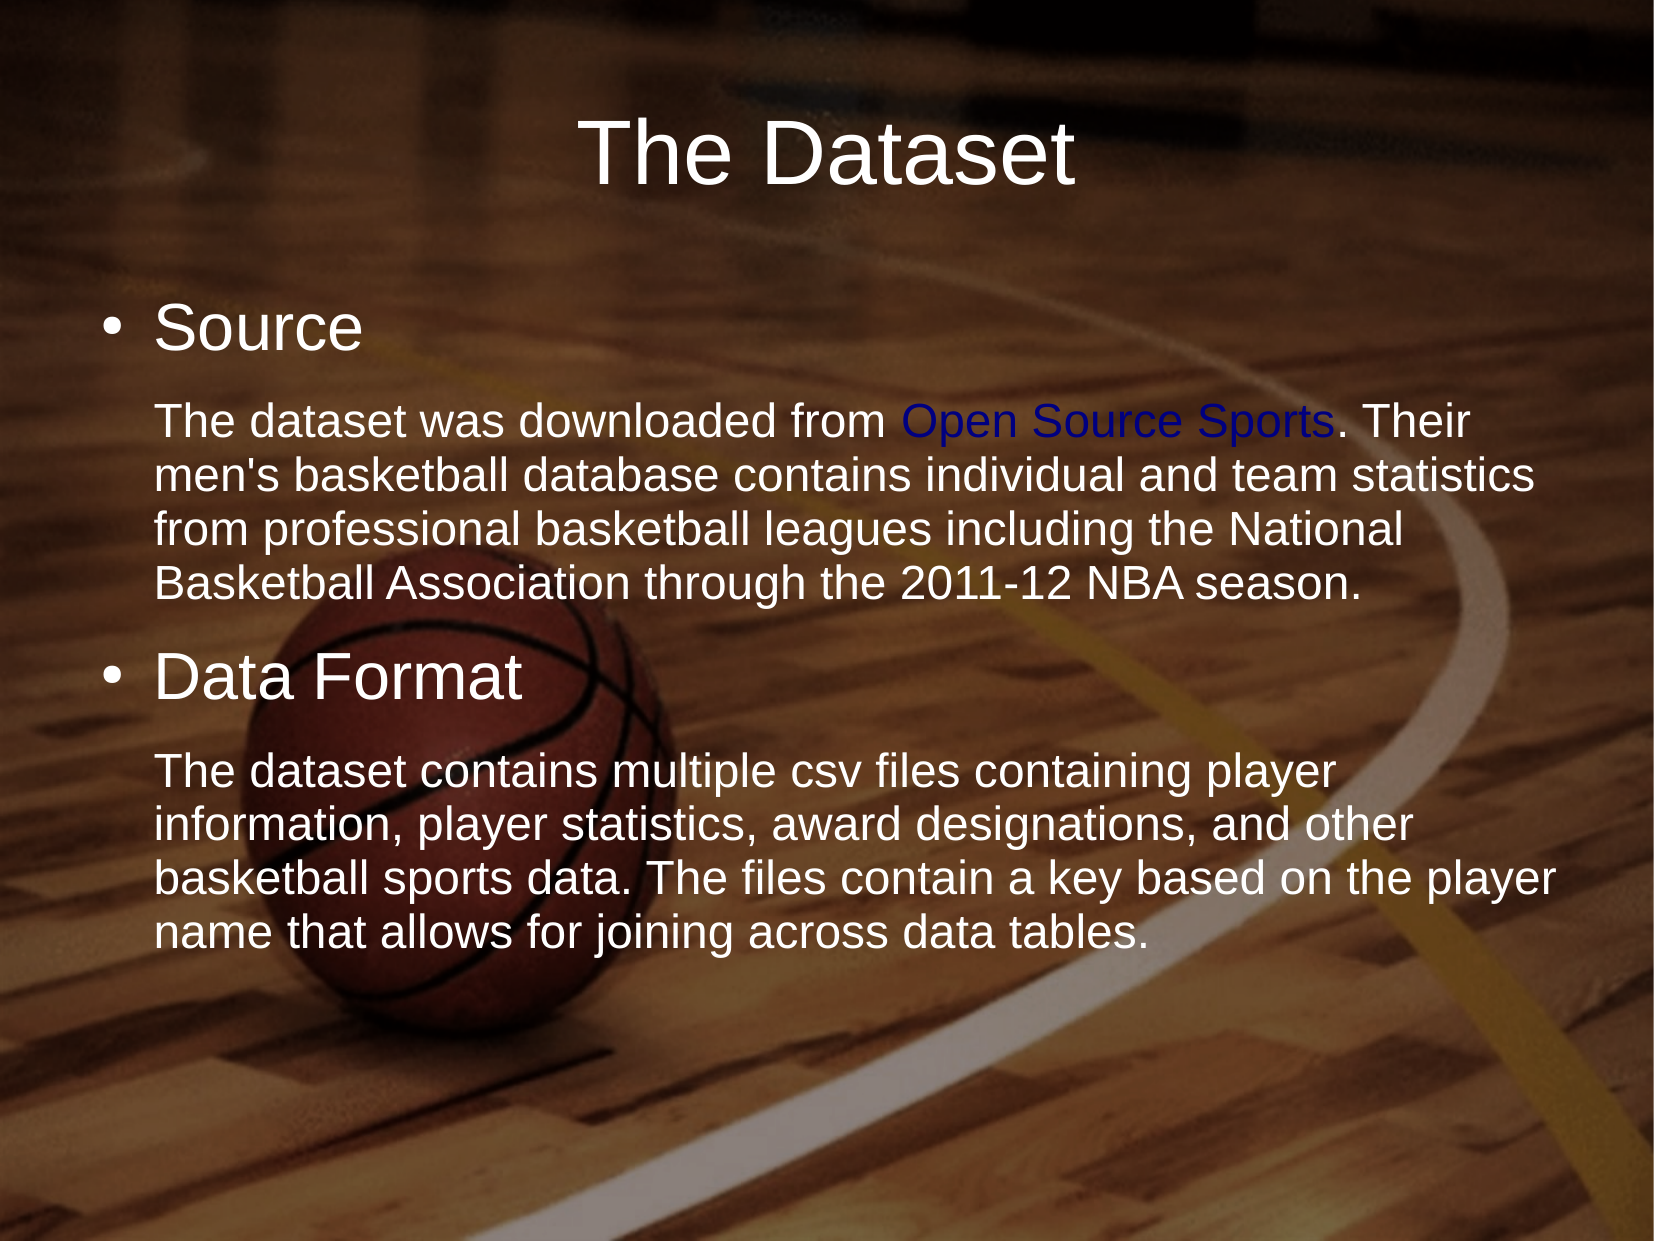

# The Dataset
Source
The dataset was downloaded from Open Source Sports. Their men's basketball database contains individual and team statistics from professional basketball leagues including the National Basketball Association through the 2011-12 NBA season.
Data Format
The dataset contains multiple csv files containing player information, player statistics, award designations, and other basketball sports data. The files contain a key based on the player name that allows for joining across data tables.